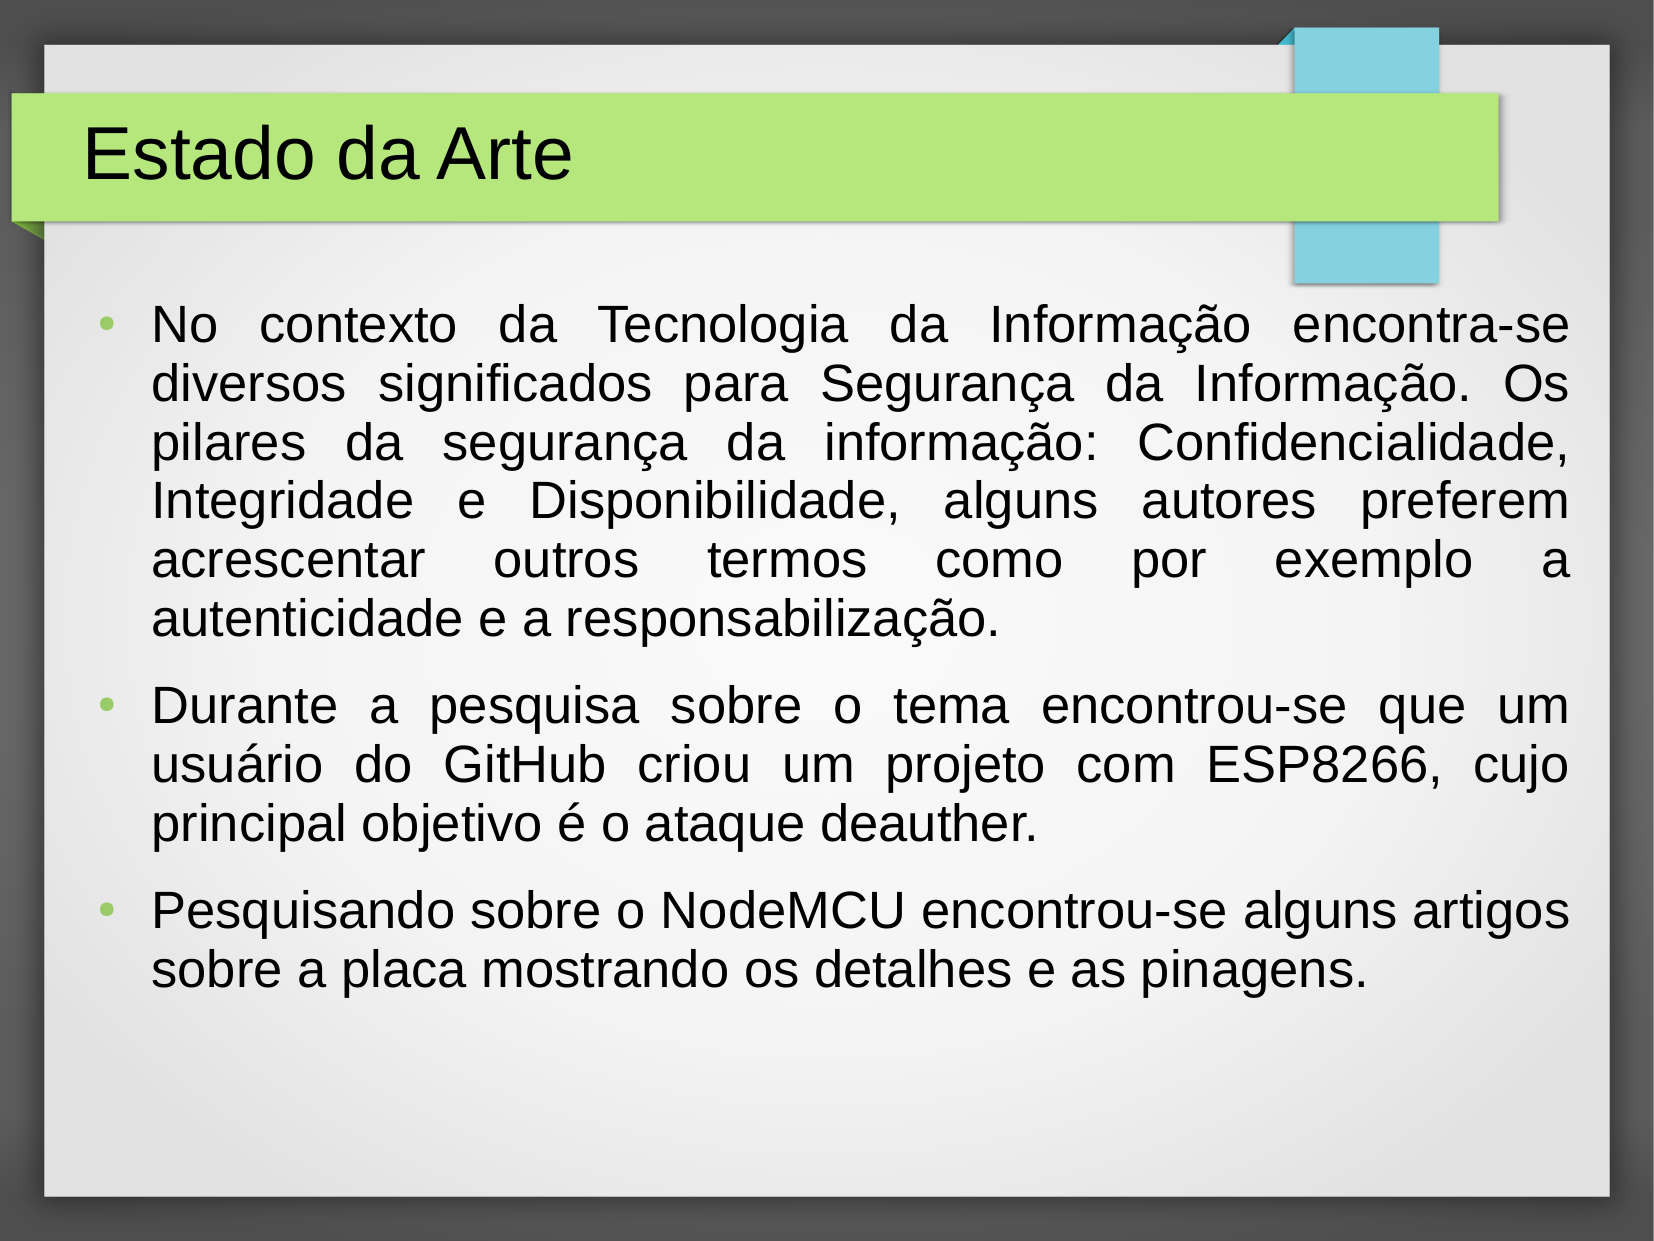

# Estado da Arte
No contexto da Tecnologia da Informação encontra-se diversos significados para Segurança da Informação. Os pilares da segurança da informação: Confidencialidade, Integridade e Disponibilidade, alguns autores preferem acrescentar outros termos como por exemplo a autenticidade e a responsabilização.
Durante a pesquisa sobre o tema encontrou-se que um usuário do GitHub criou um projeto com ESP8266, cujo principal objetivo é o ataque deauther.
Pesquisando sobre o NodeMCU encontrou-se alguns artigos sobre a placa mostrando os detalhes e as pinagens.